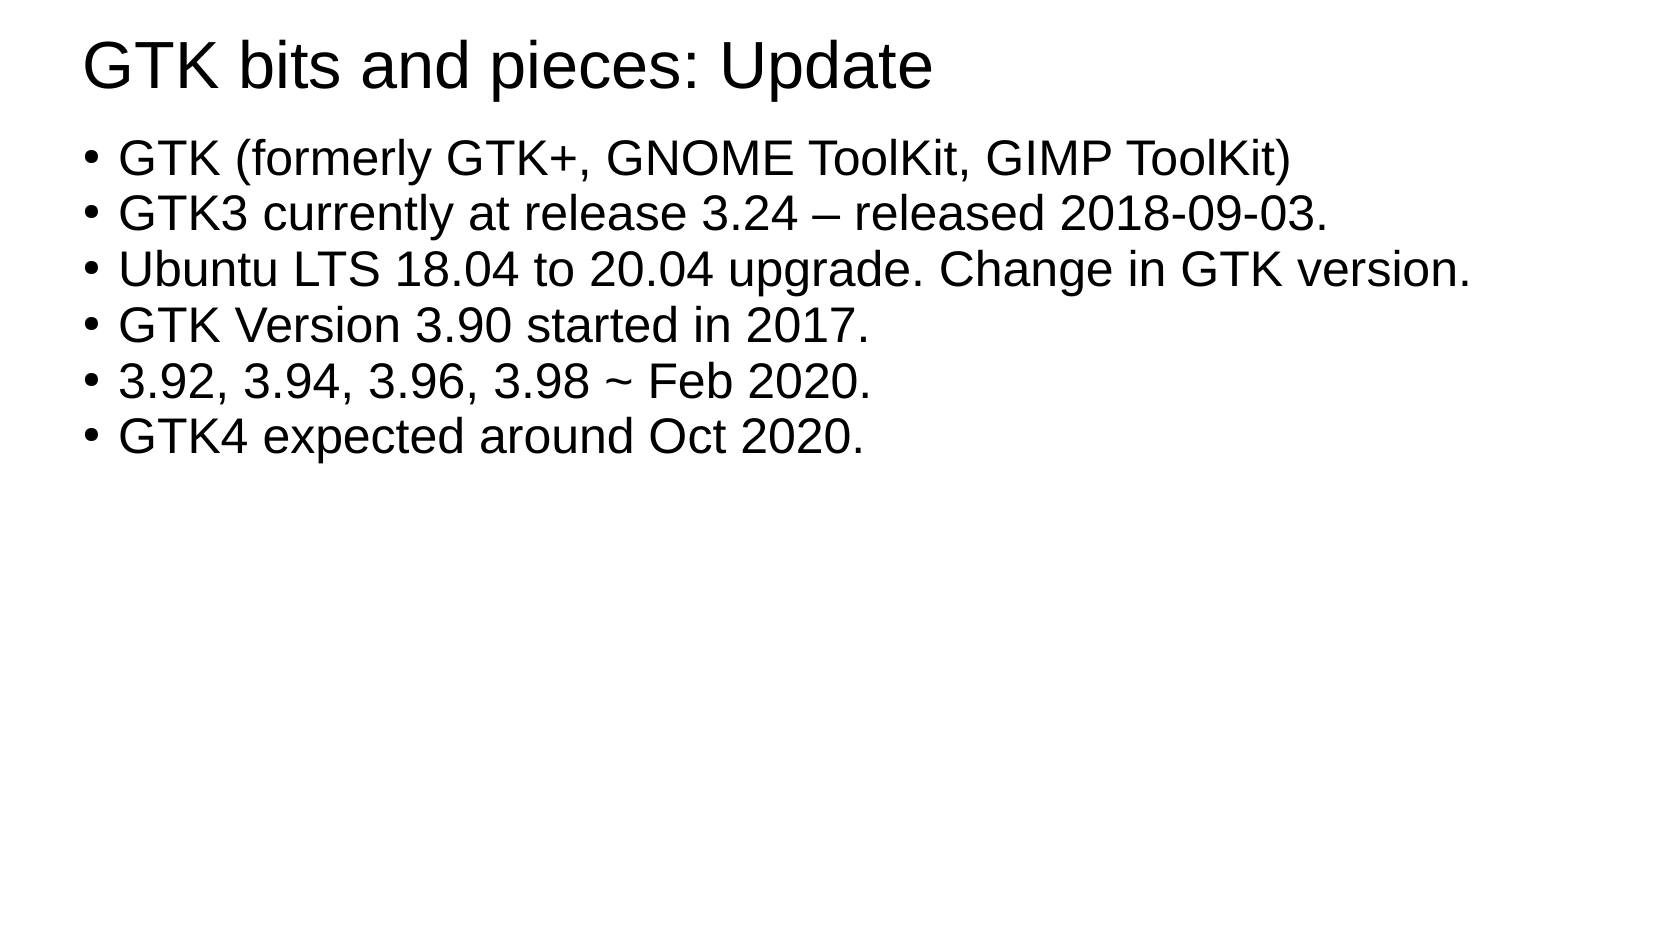

# GTK bits and pieces: Update
GTK (formerly GTK+, GNOME ToolKit, GIMP ToolKit)
GTK3 currently at release 3.24 – released 2018-09-03.
Ubuntu LTS 18.04 to 20.04 upgrade. Change in GTK version.
GTK Version 3.90 started in 2017.
3.92, 3.94, 3.96, 3.98 ~ Feb 2020.
GTK4 expected around Oct 2020.